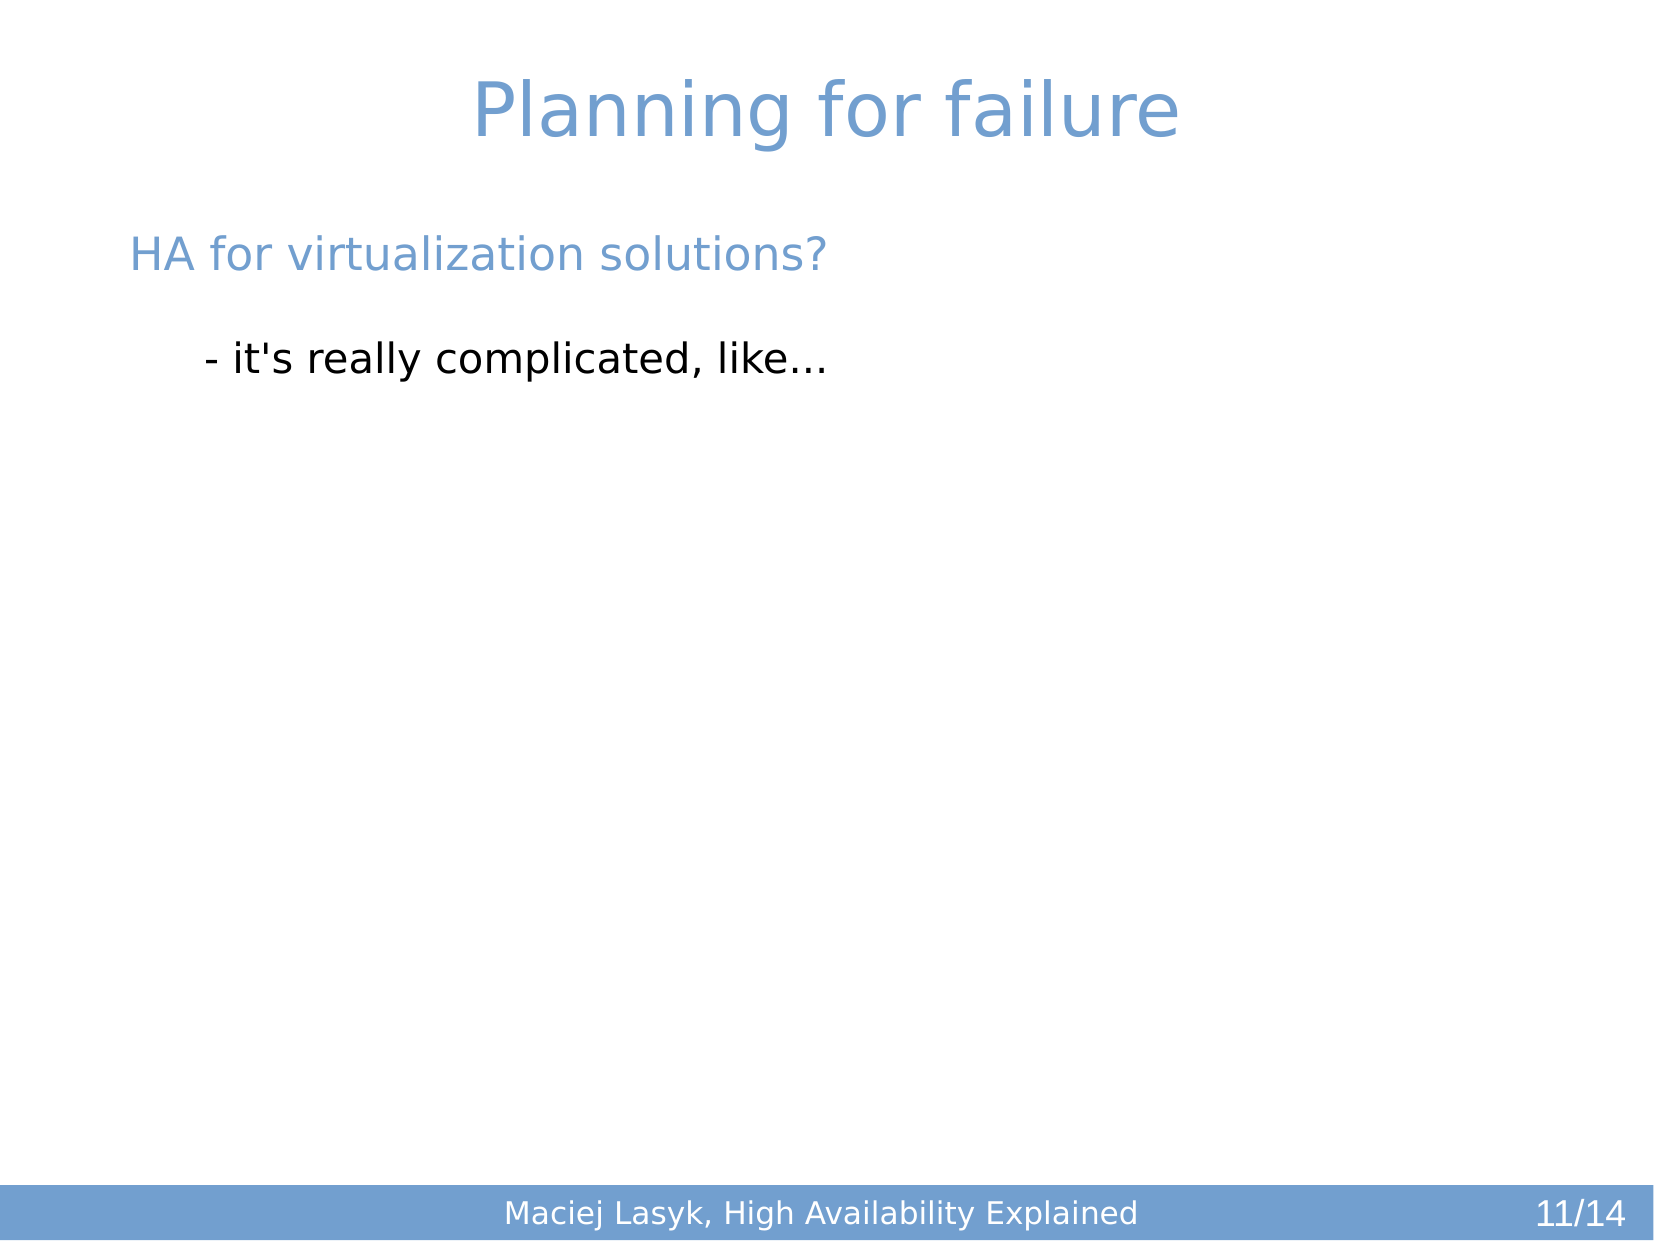

Planning for failure
HA for virtualization solutions?
	- it's really complicated, like...
 11/14
Maciej Lasyk, High Availability Explained